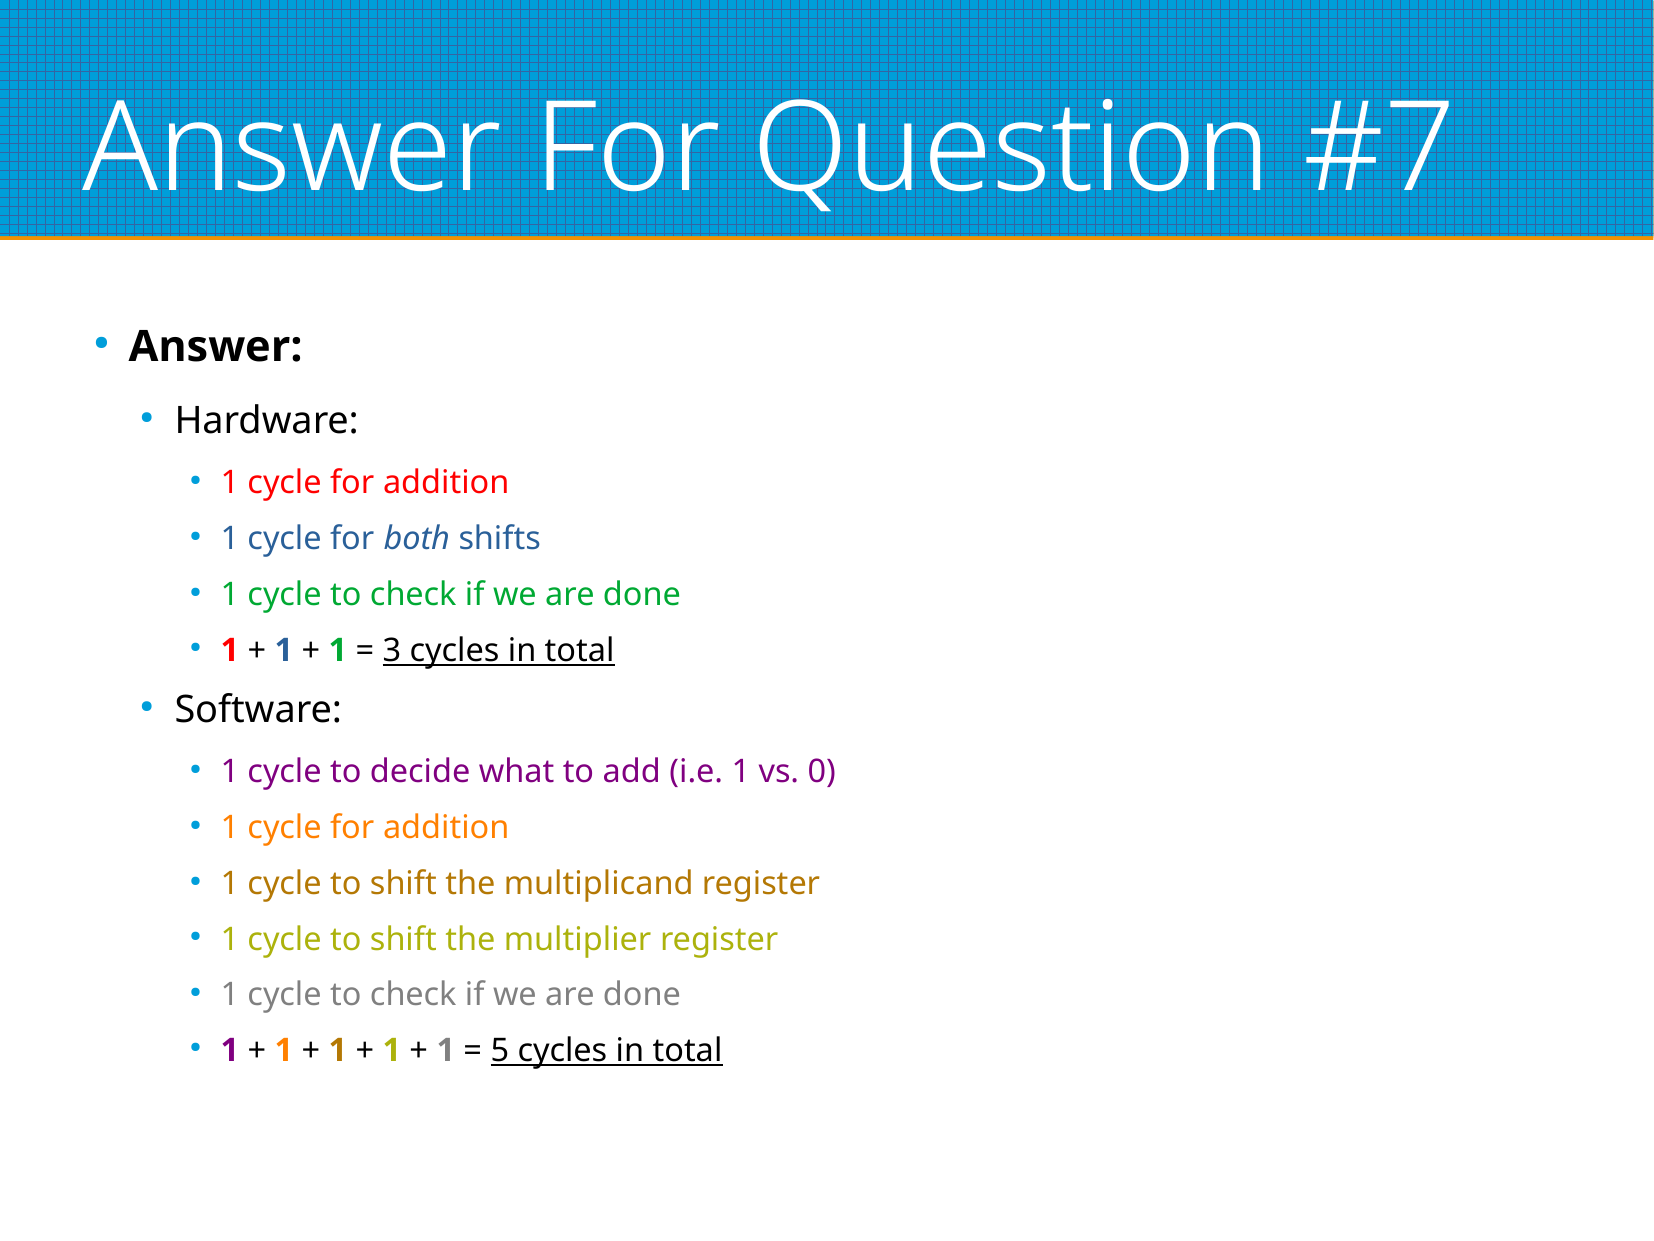

# Answer For Question #7
Answer:
Hardware:
1 cycle for addition
1 cycle for both shifts
1 cycle to check if we are done
1 + 1 + 1 = 3 cycles in total
Software:
1 cycle to decide what to add (i.e. 1 vs. 0)
1 cycle for addition
1 cycle to shift the multiplicand register
1 cycle to shift the multiplier register
1 cycle to check if we are done
1 + 1 + 1 + 1 + 1 = 5 cycles in total